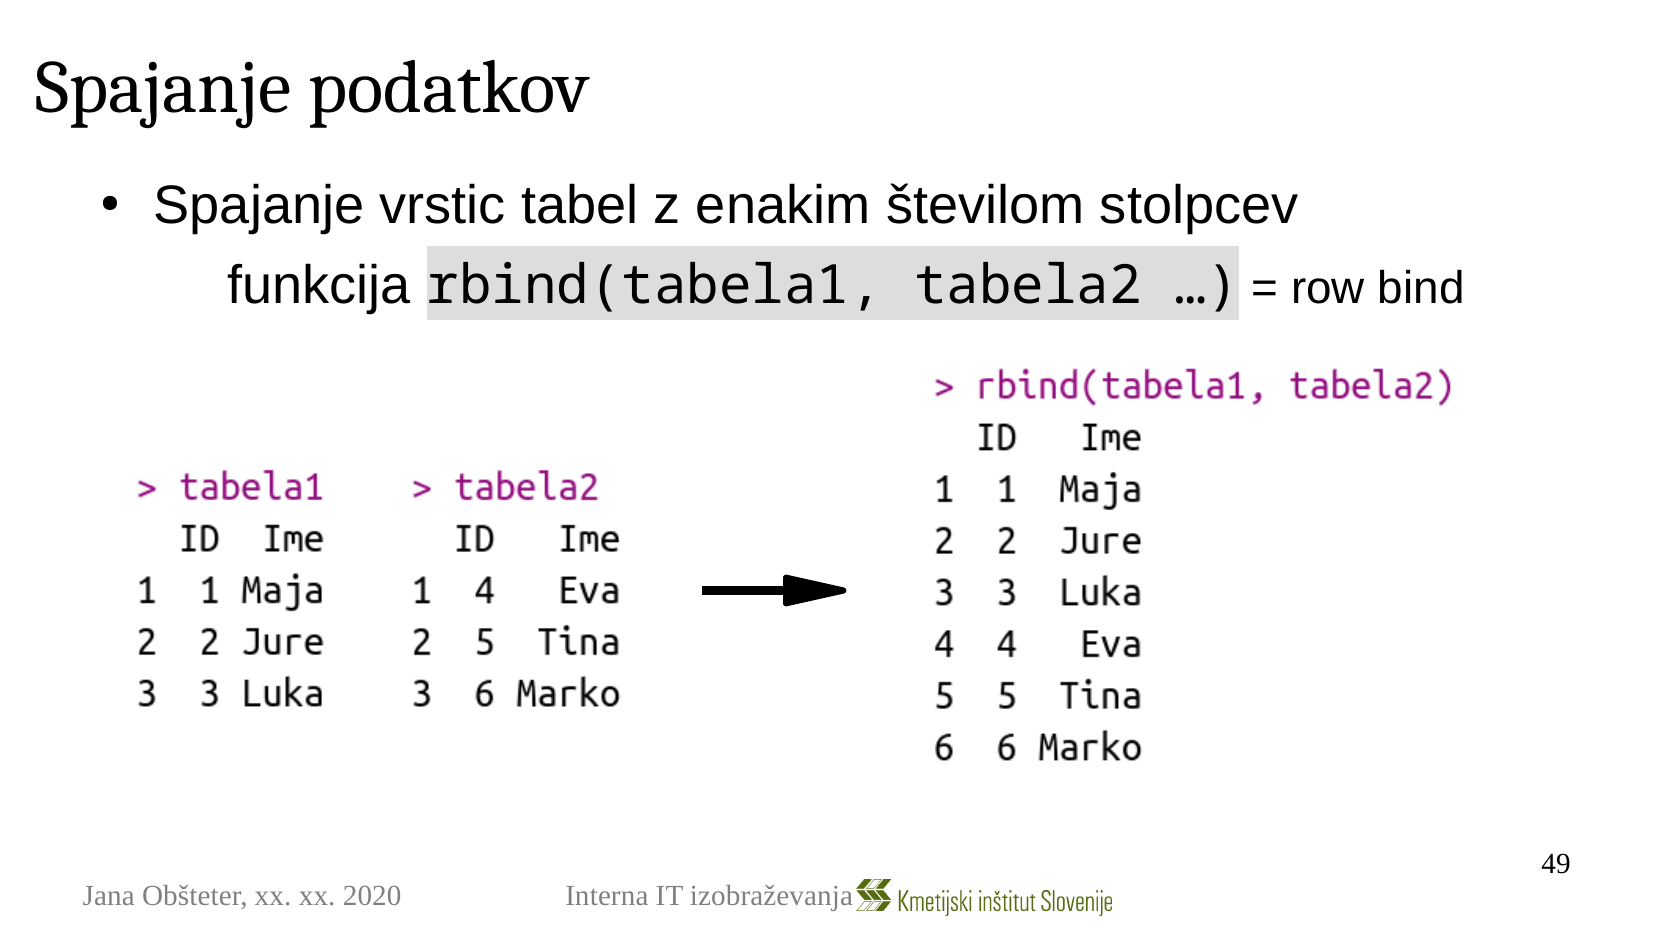

# Spajanje podatkov
Spajanje vrstic tabel z enakim številom stolpcev
	funkcija rbind(tabela1, tabela2 …) = row bind
49